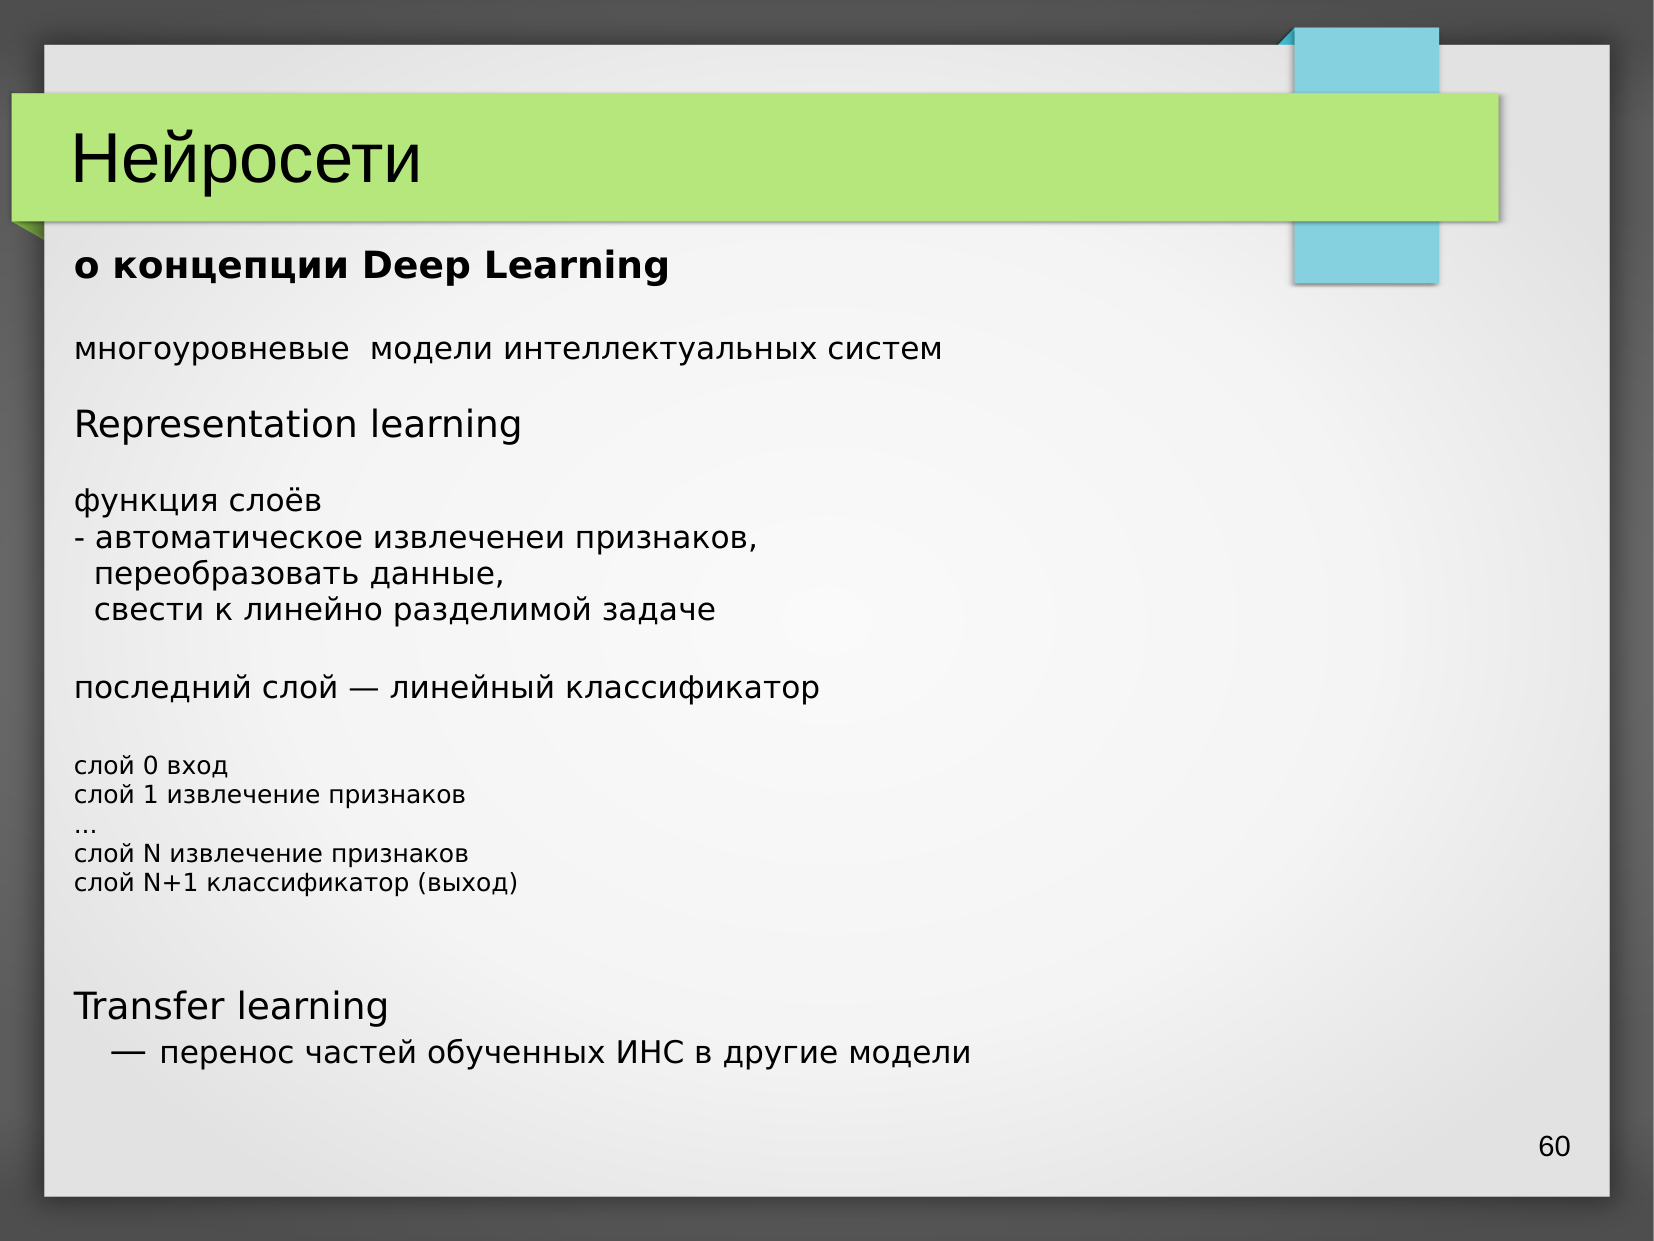

# Нейросети
о концепции Deep Learning
многоуровневые модели интеллектуальных систем
Representation learning
функция слоёв
- автоматическое извлеченеи признаков,
 переобразовать данные,
 свести к линейно разделимой задаче
последний слой — линейный классификатор
слой 0 вход
слой 1 извлечение признаков
...
слой N извлечение признаков
слой N+1 классификатор (выход)
Transfer learning
 — перенос частей обученных ИНС в другие модели
60